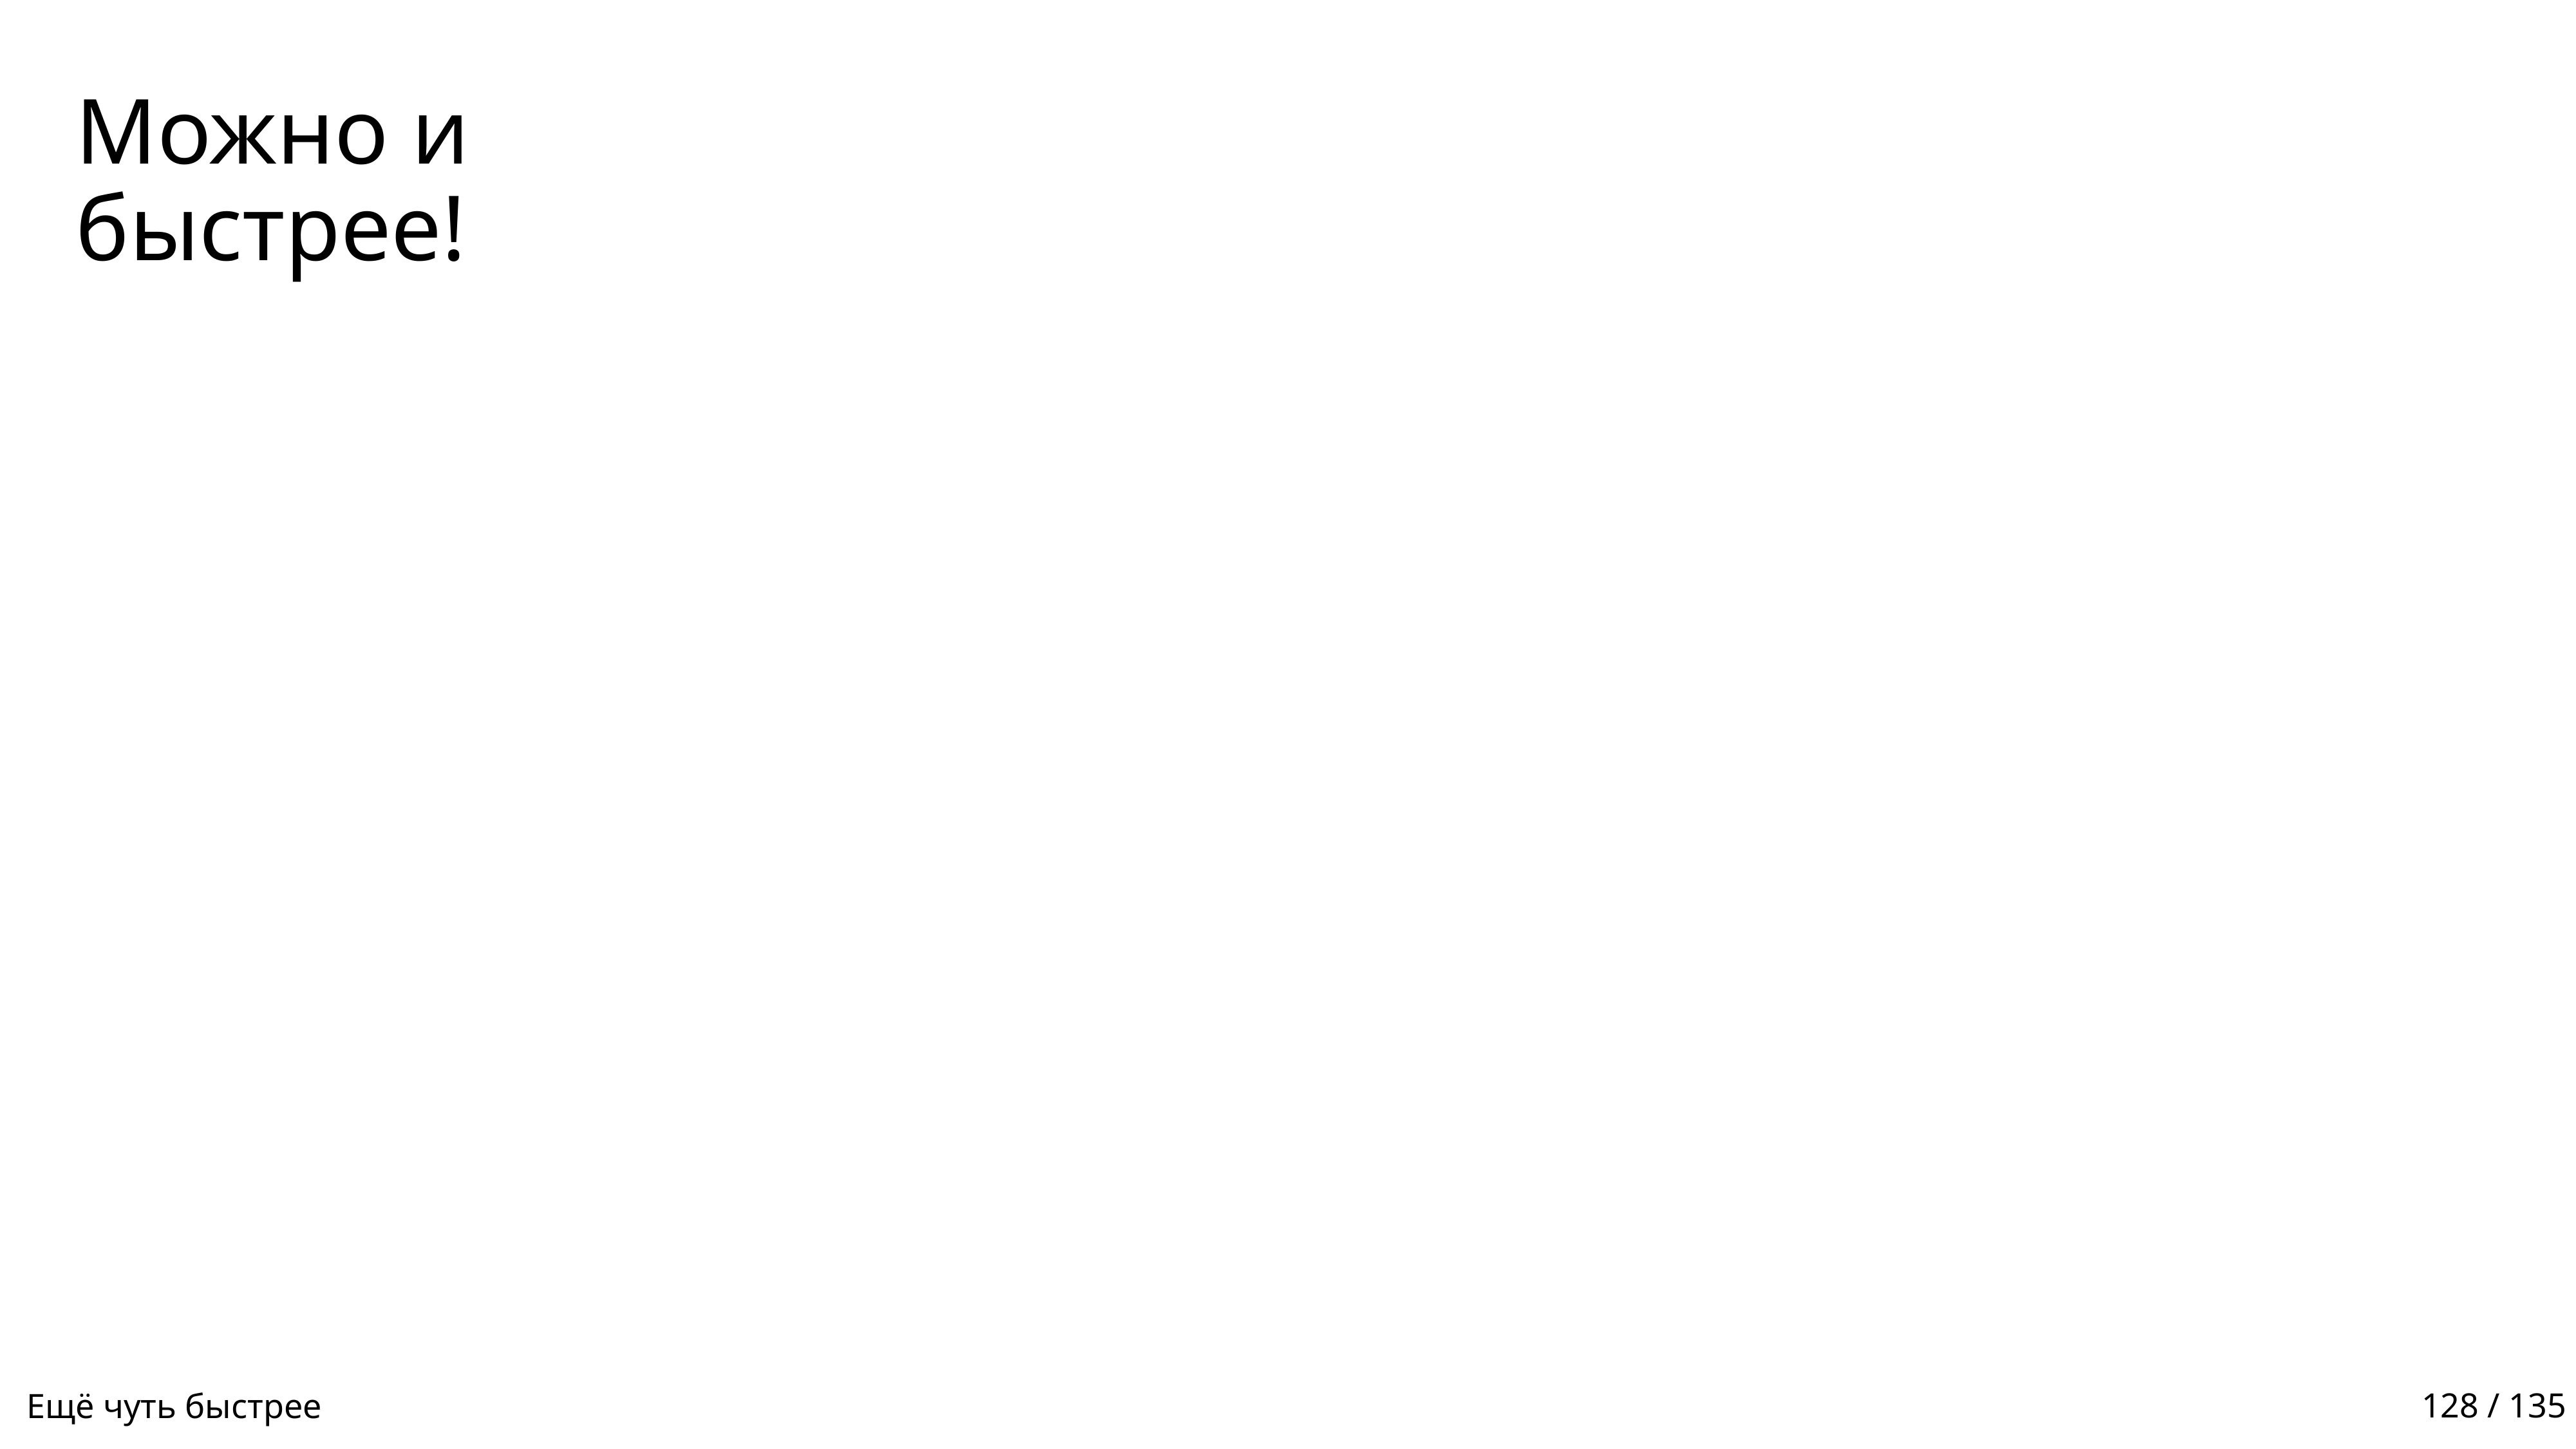

# Можно и быстрее!
Ещё чуть быстрее